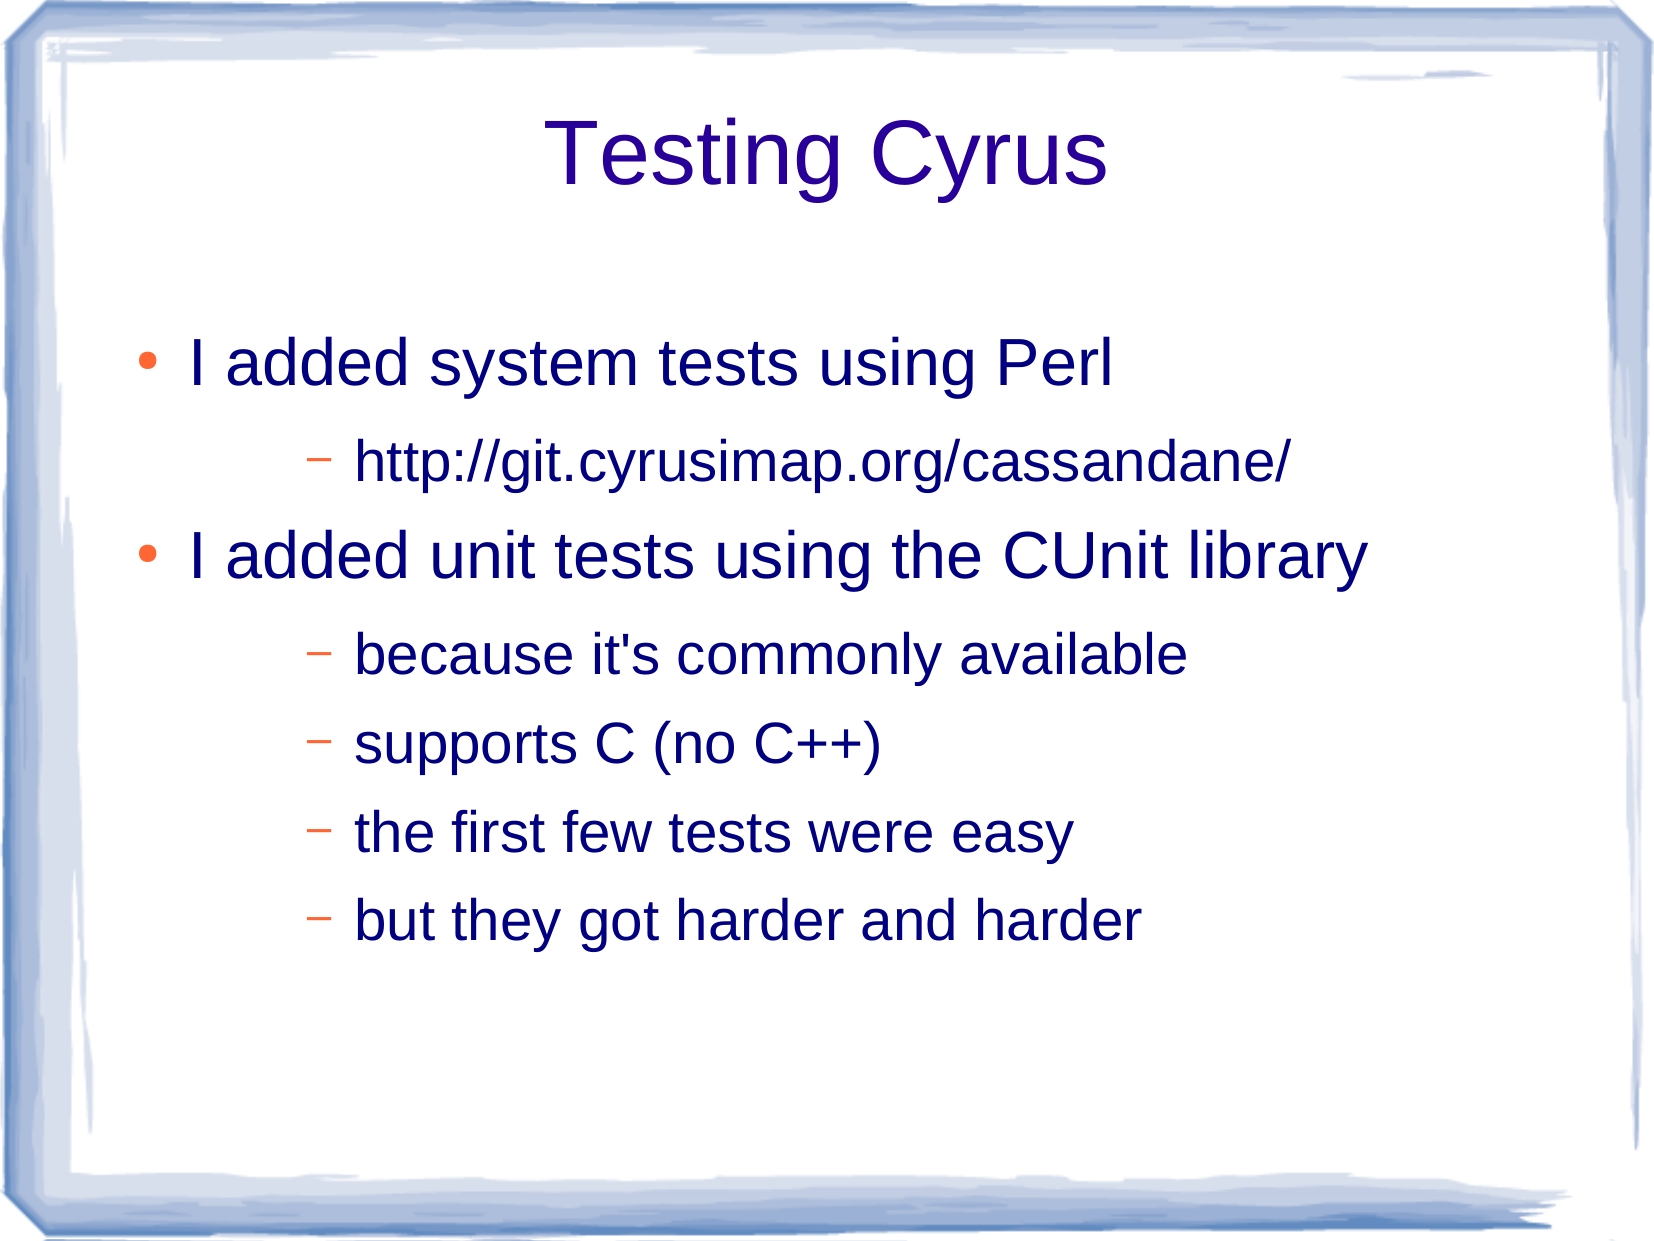

# Testing Cyrus
I added system tests using Perl
http://git.cyrusimap.org/cassandane/
I added unit tests using the CUnit library
because it's commonly available
supports C (no C++)
the first few tests were easy
but they got harder and harder